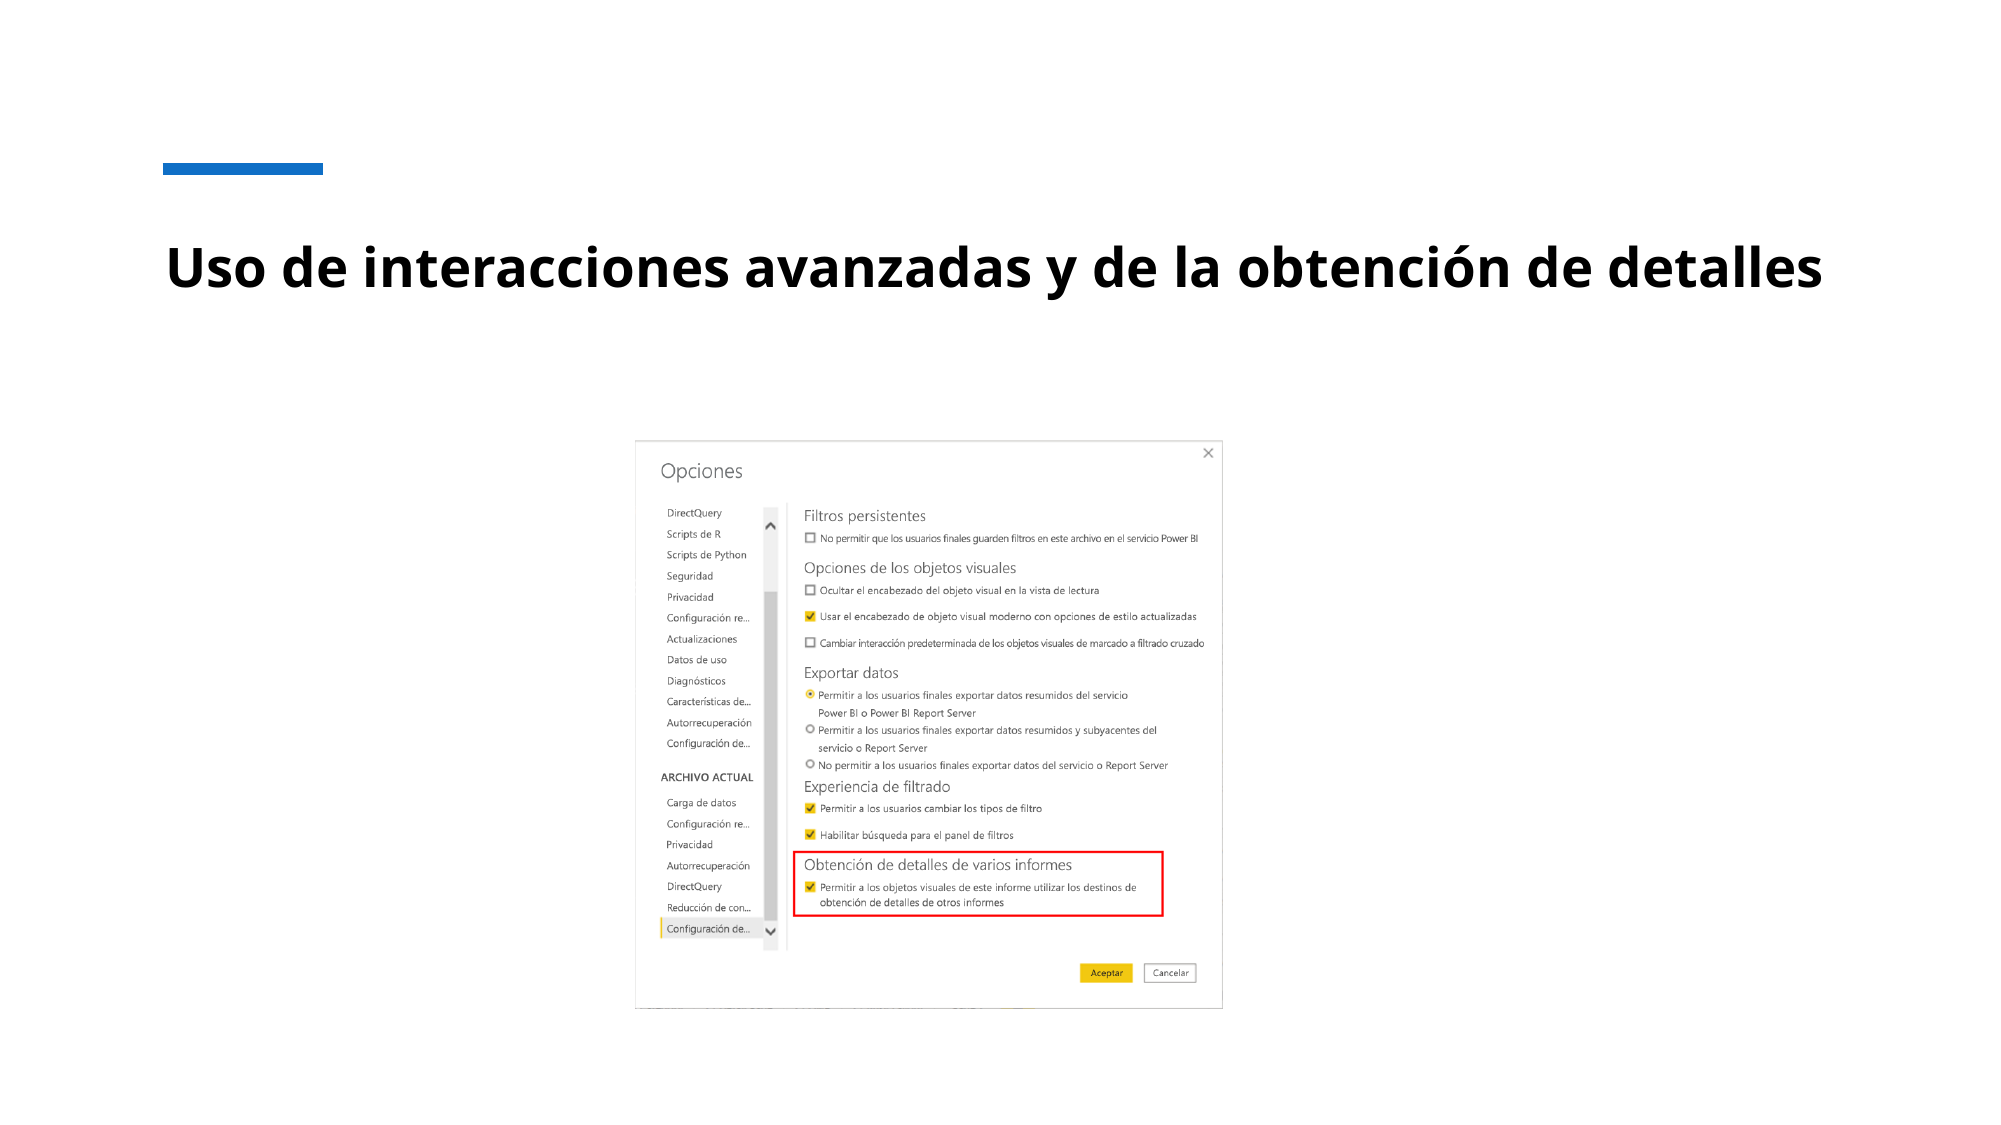

# Uso de interacciones avanzadas y de la obtención de detalles